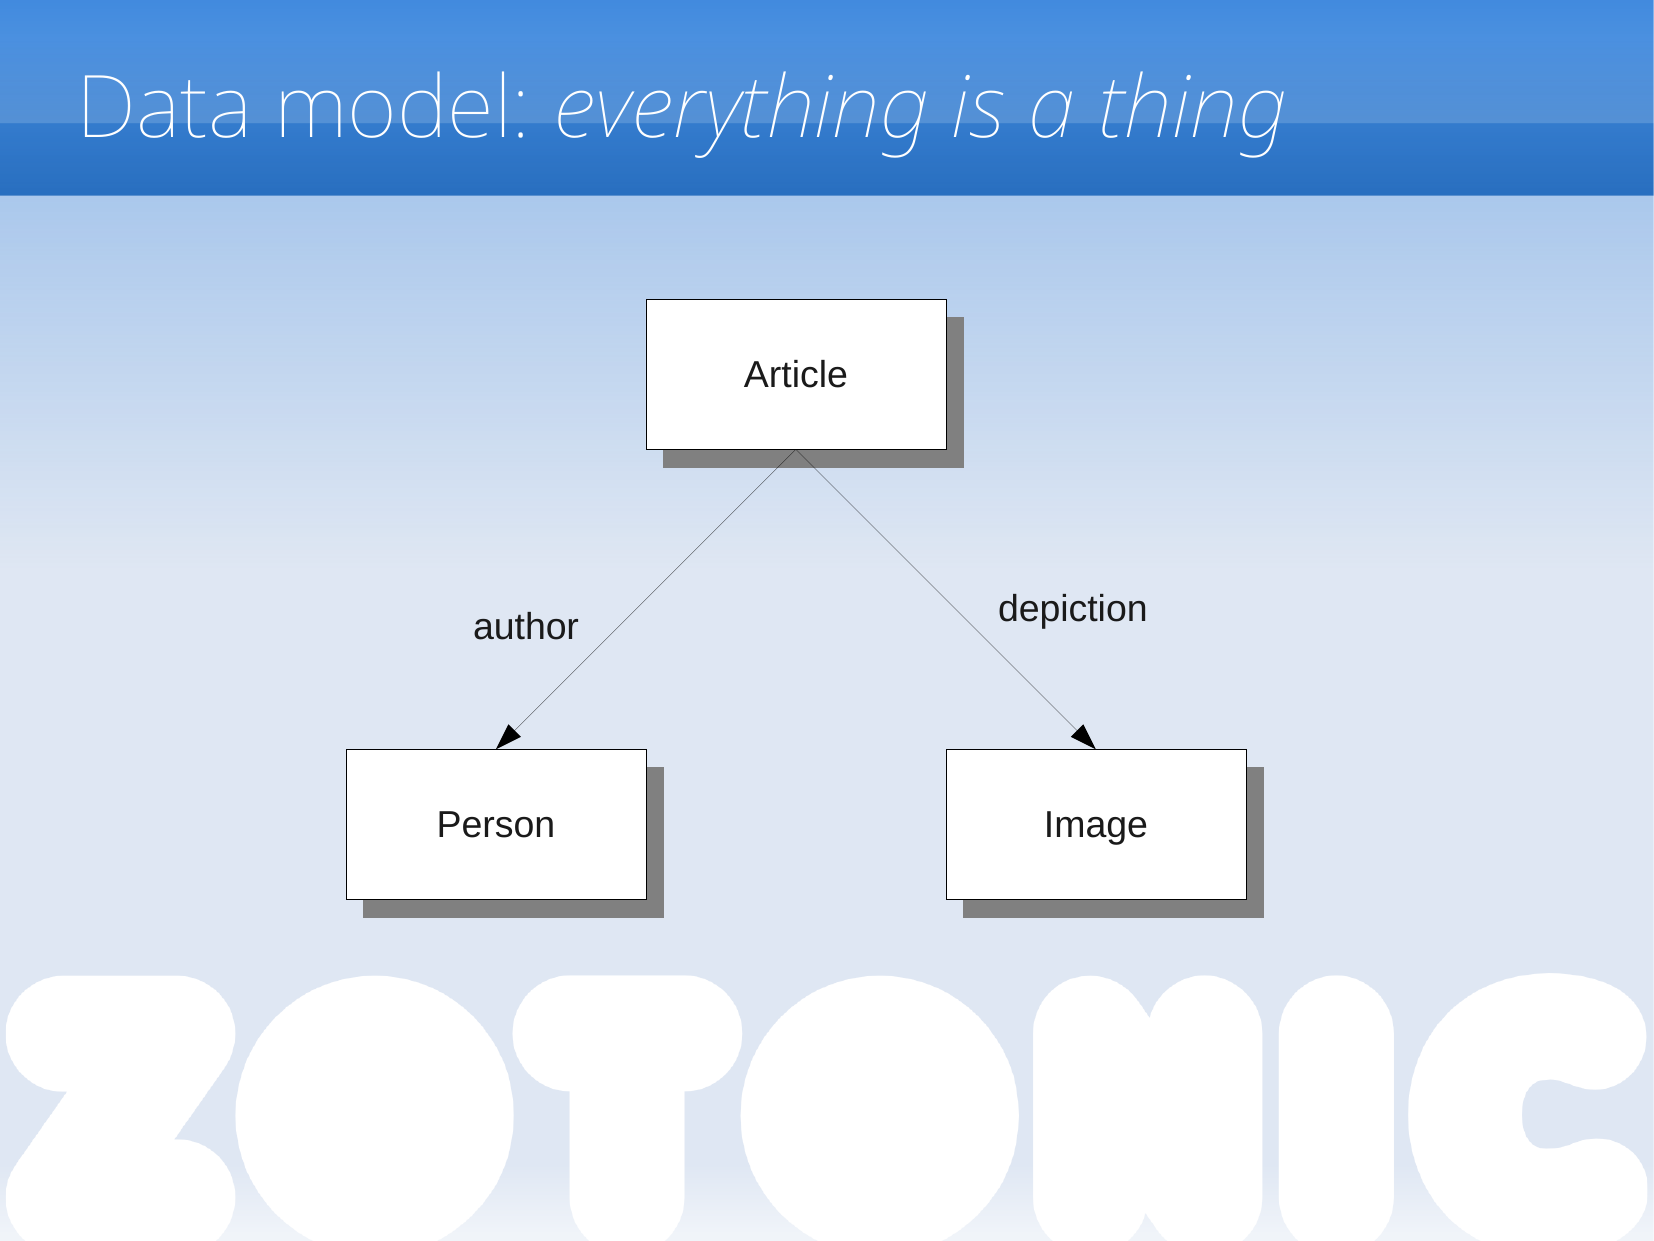

# Data model: everything is a thing